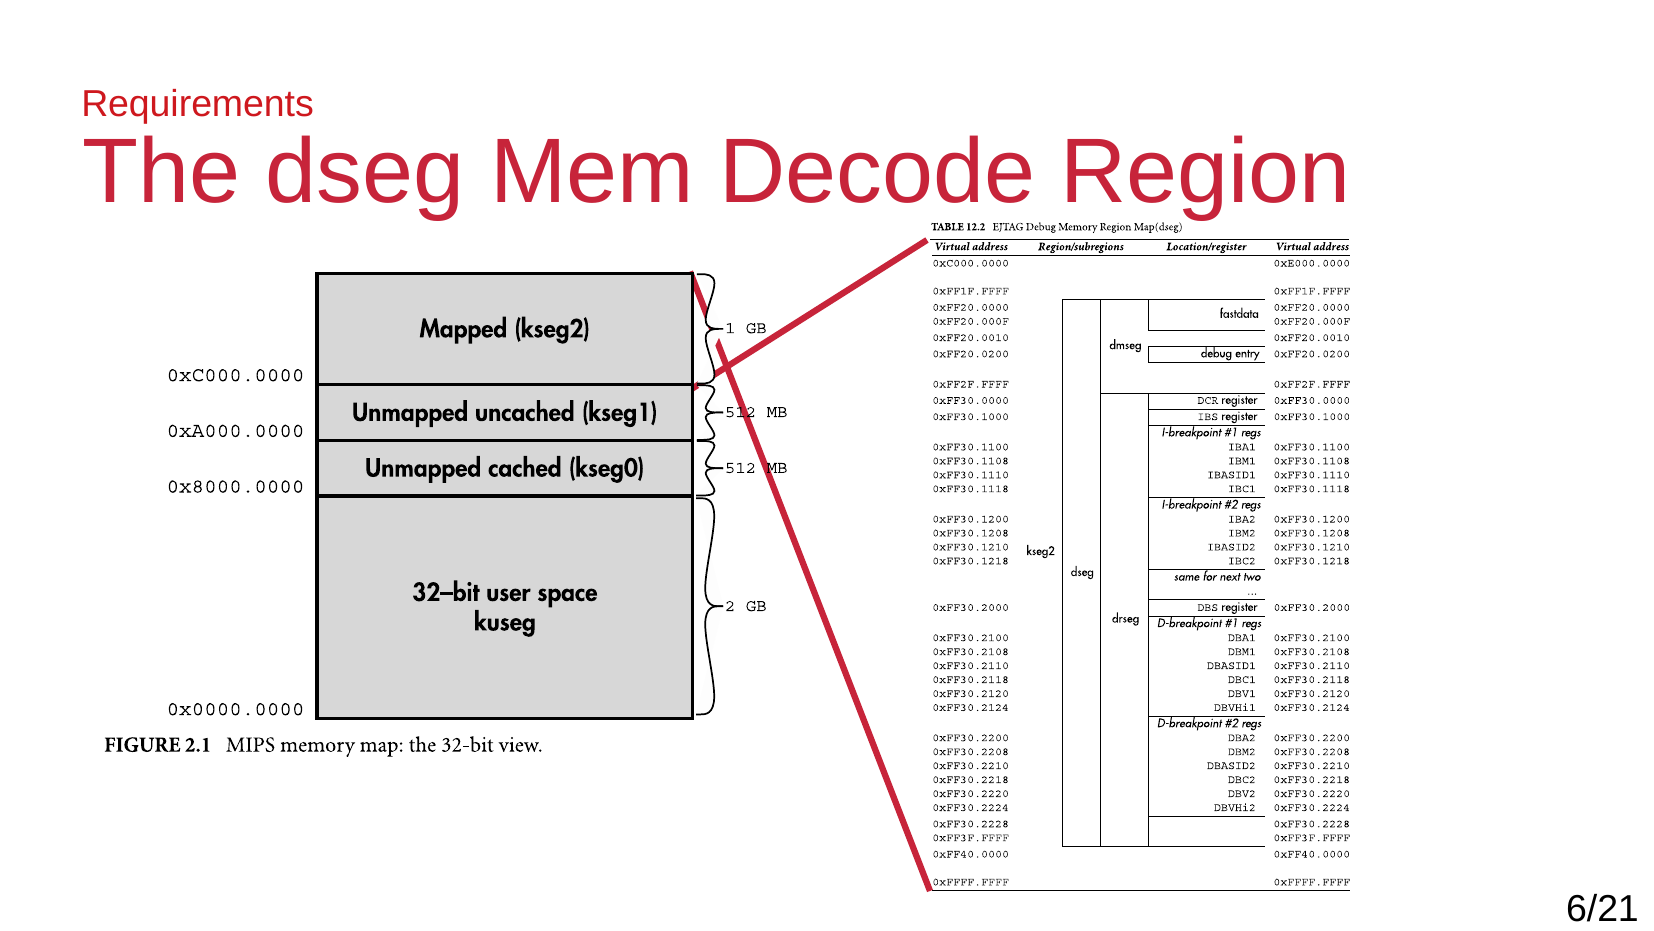

Requirements
# The dseg Mem Decode Region